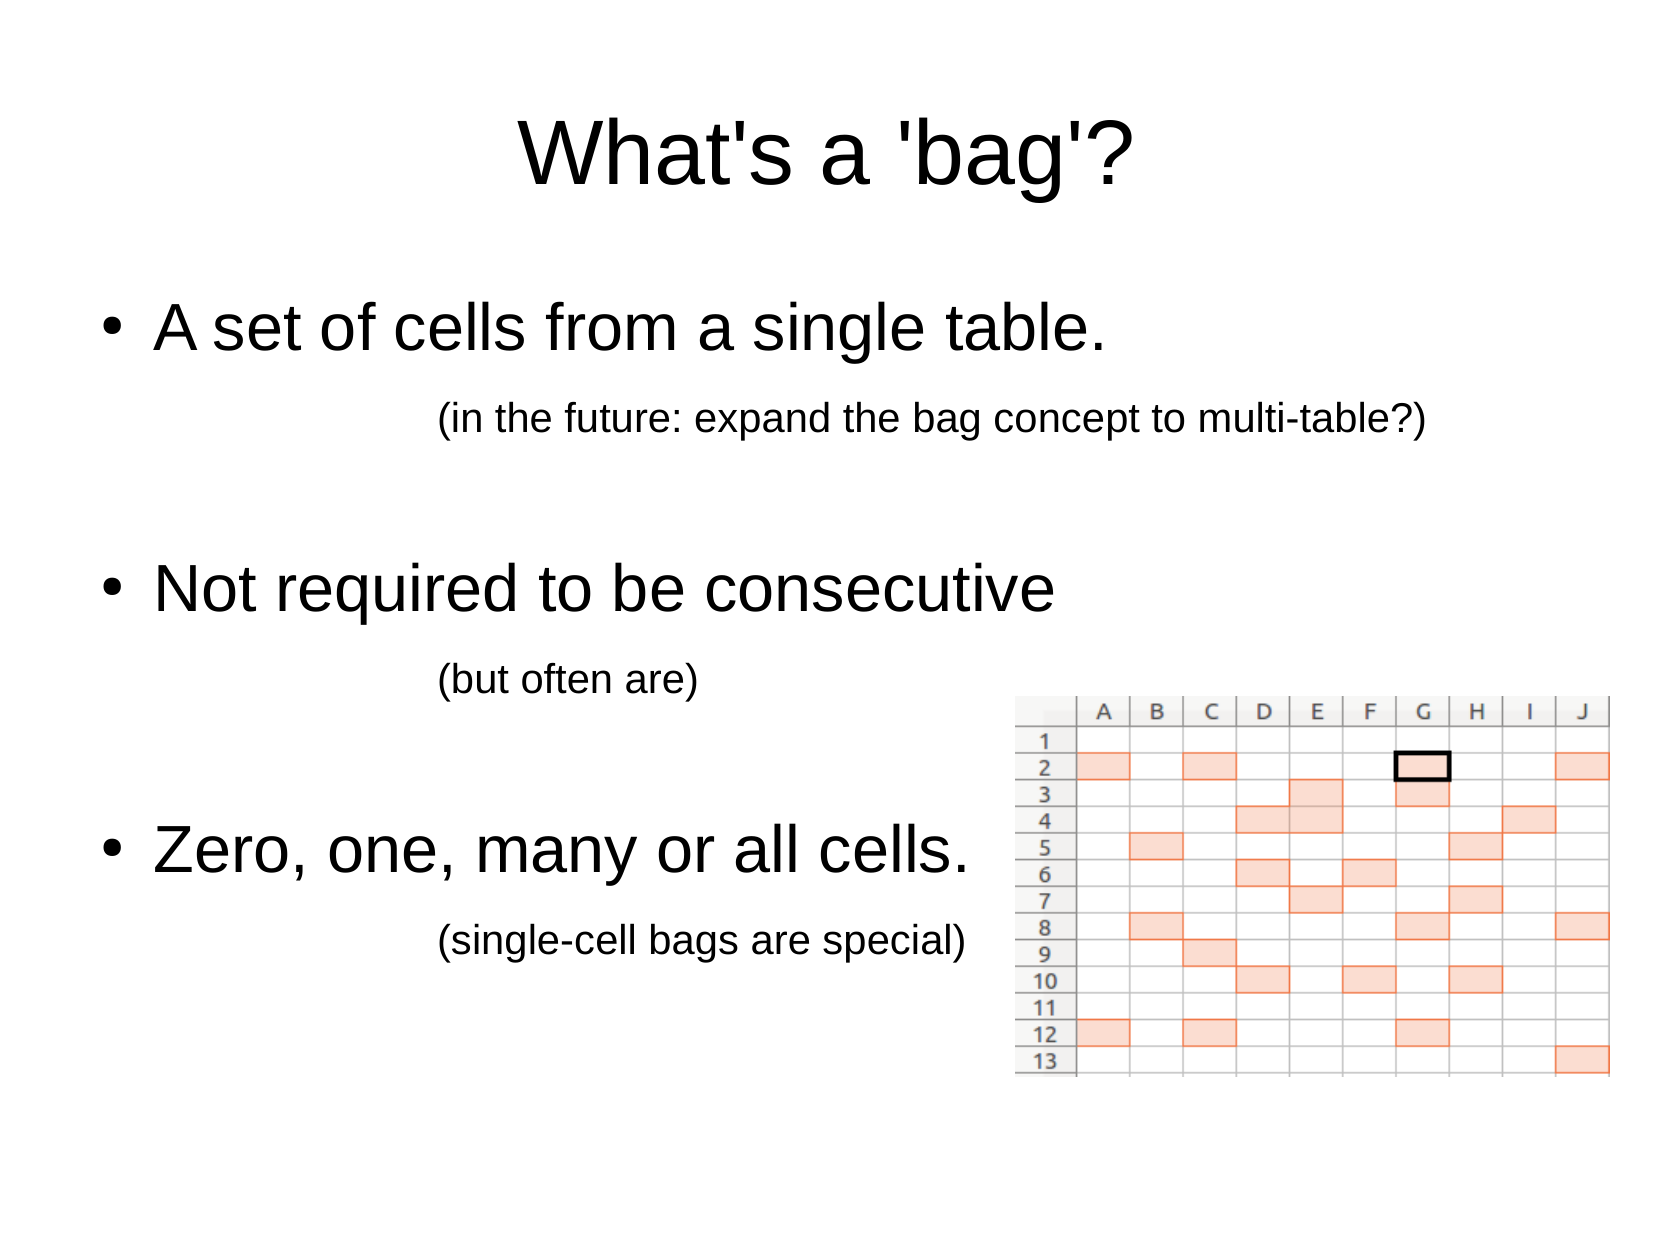

# What's a 'bag'?
A set of cells from a single table.
(in the future: expand the bag concept to multi-table?)
Not required to be consecutive
(but often are)
Zero, one, many or all cells.
(single-cell bags are special)